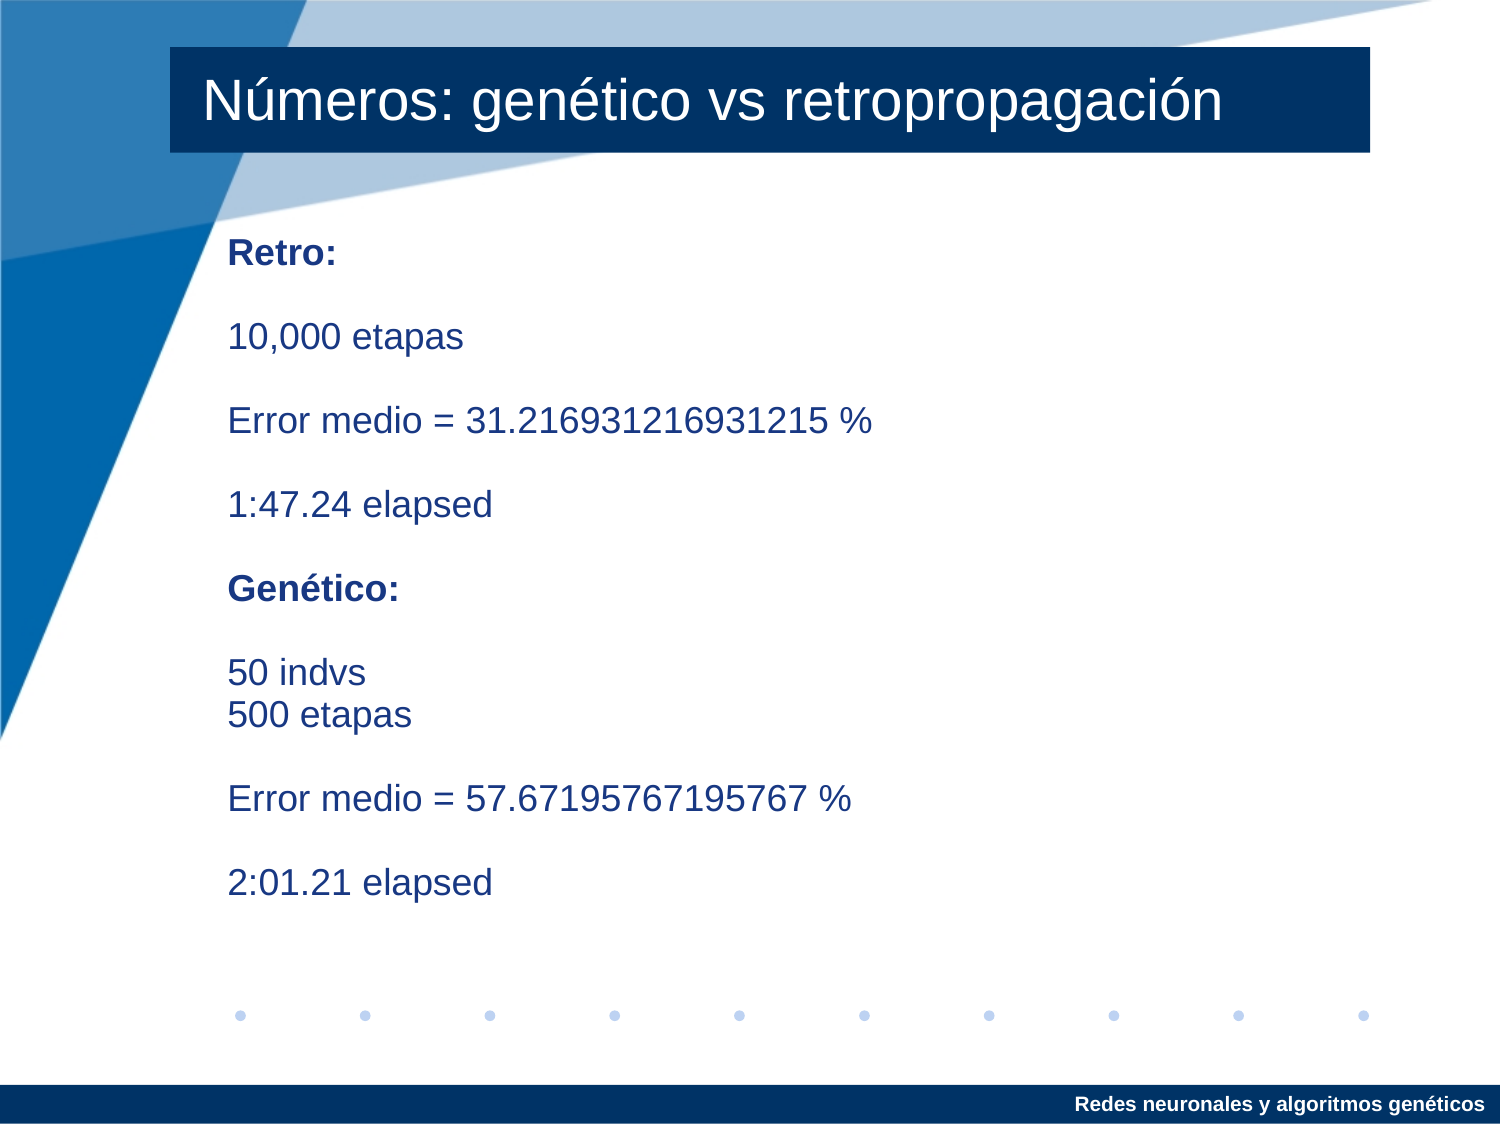

# Números: genético vs retropropagación
Retro:
10,000 etapas
Error medio = 31.216931216931215 %
1:47.24 elapsed
Genético:
50 indvs
500 etapas
Error medio = 57.67195767195767 %
2:01.21 elapsed